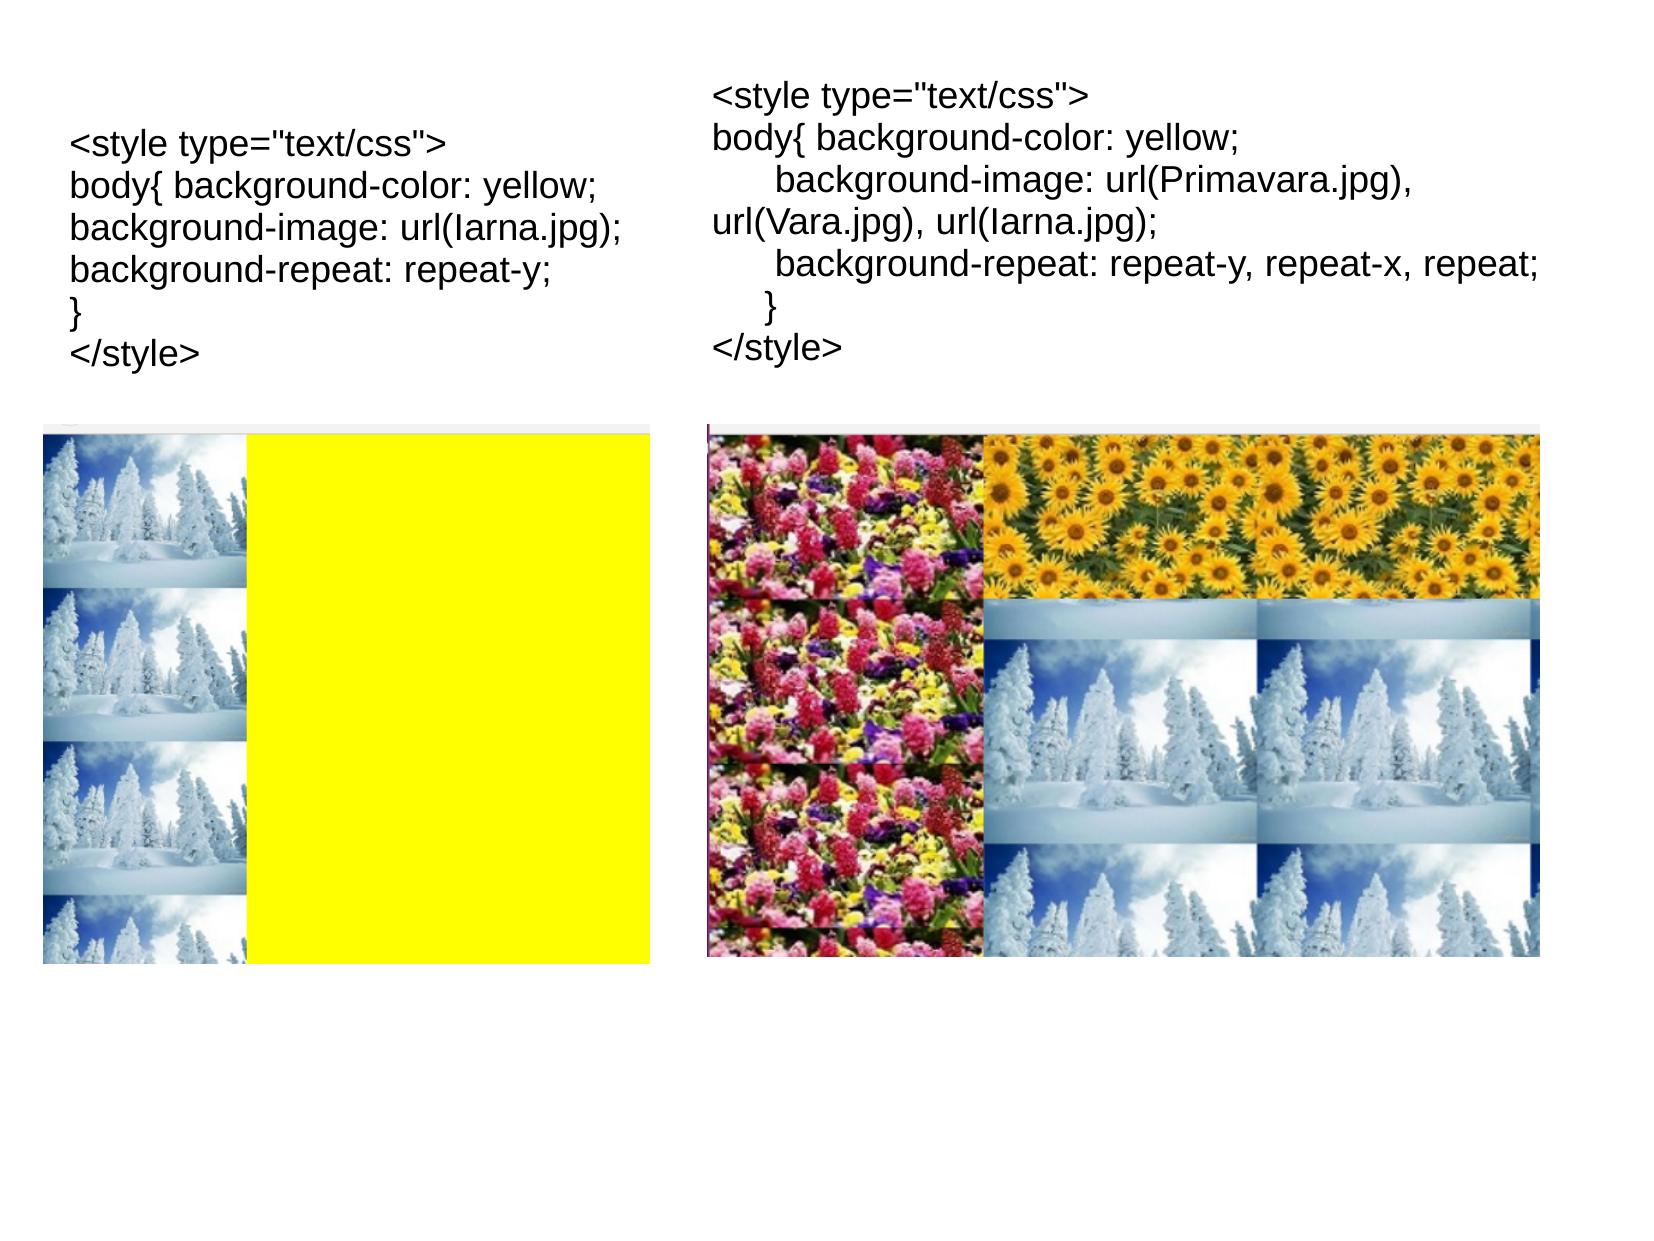

<style type="text/css">
body{ background-color: yellow;
 background-image: url(Primavara.jpg), url(Vara.jpg), url(Iarna.jpg);
 background-repeat: repeat-y, repeat-x, repeat;
 }
</style>
<style type="text/css">
body{ background-color: yellow;
background-image: url(Iarna.jpg);
background-repeat: repeat-y;
}
</style>